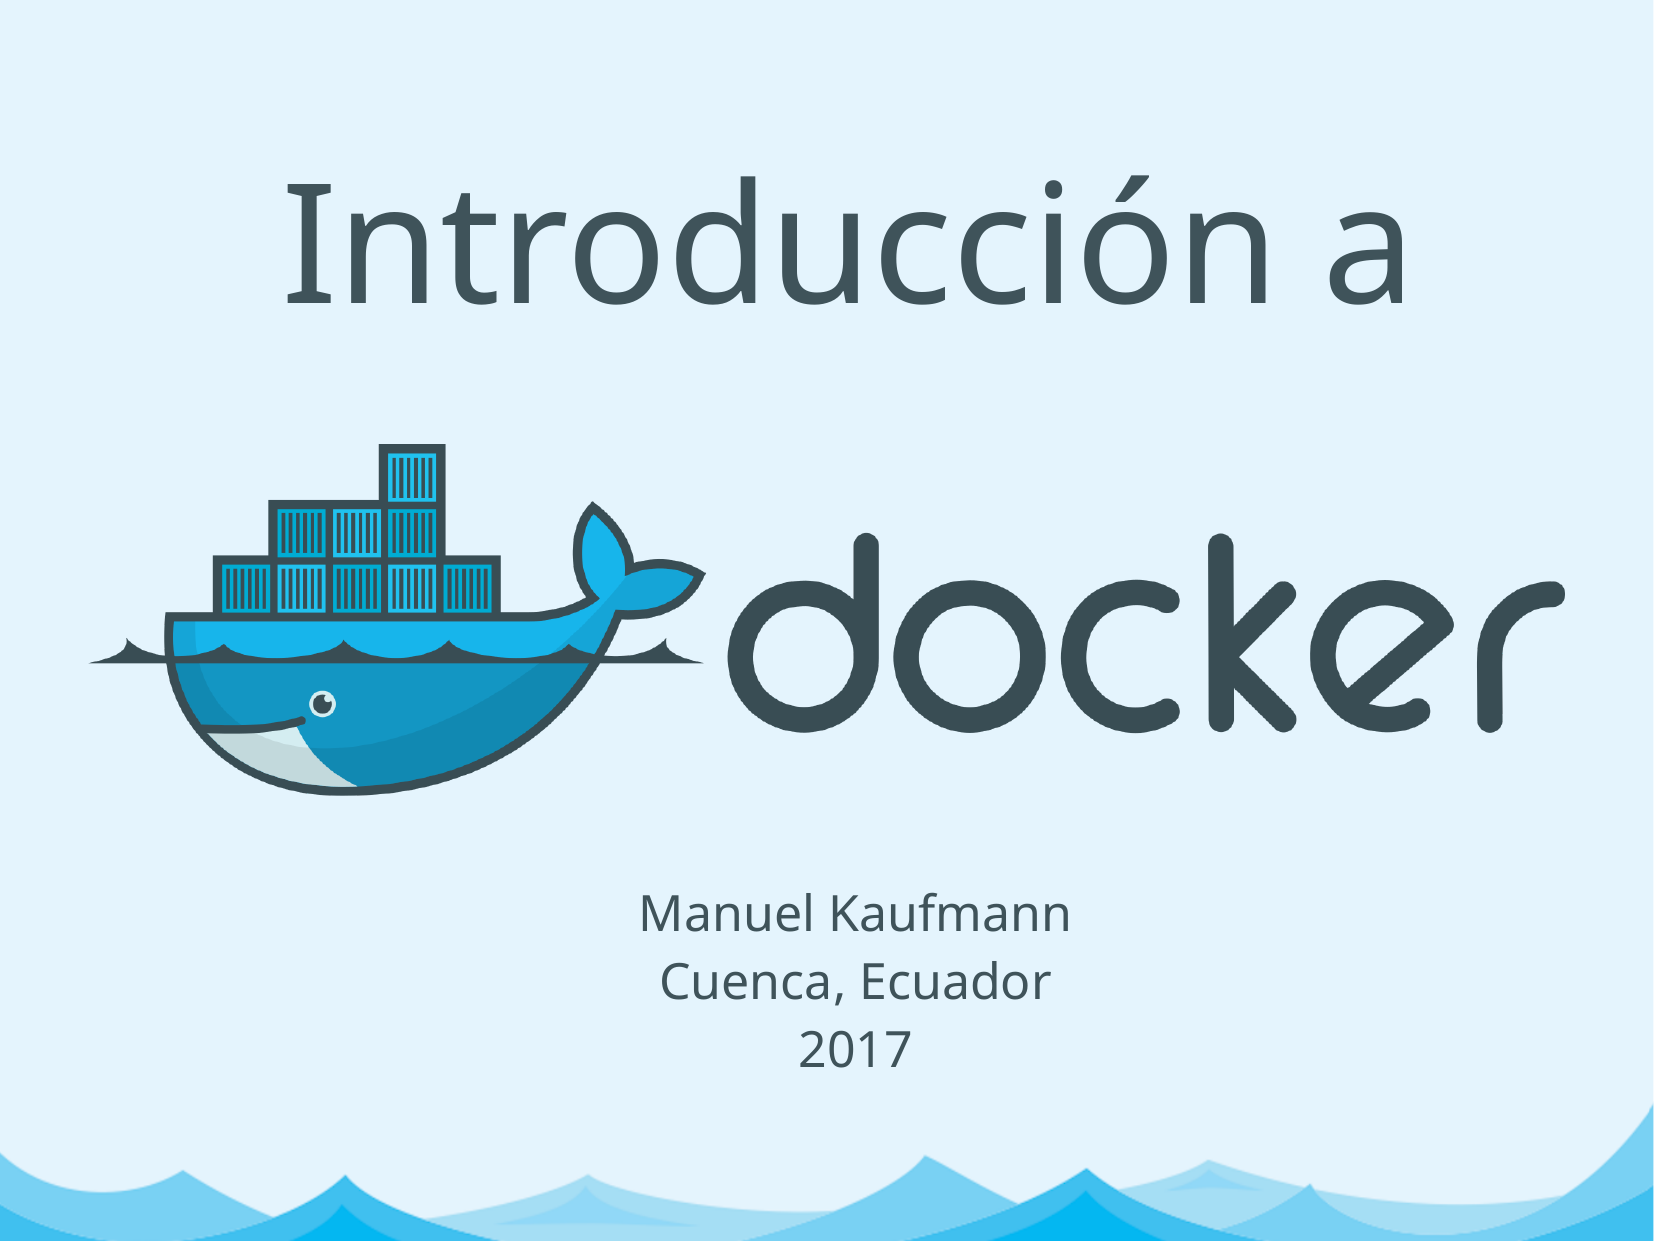

Introducción a
Manuel Kaufmann
Cuenca, Ecuador
2017